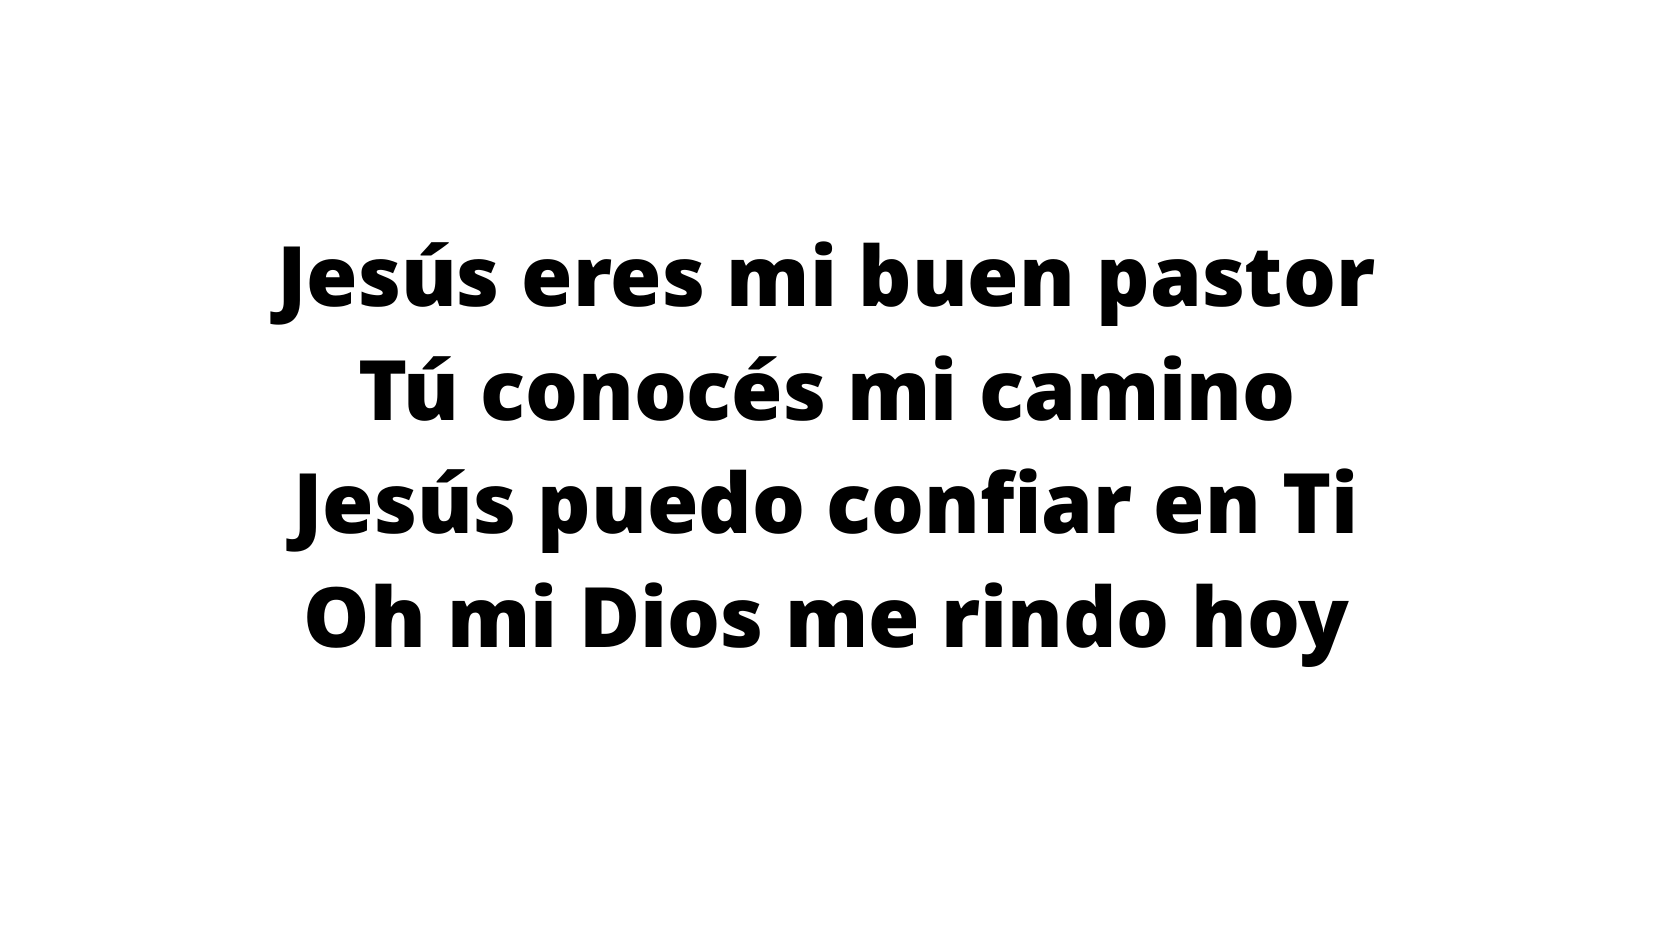

#
Jesús eres mi buen pastor
Tú conocés mi camino
Jesús puedo confiar en Ti
Oh mi Dios me rindo hoy